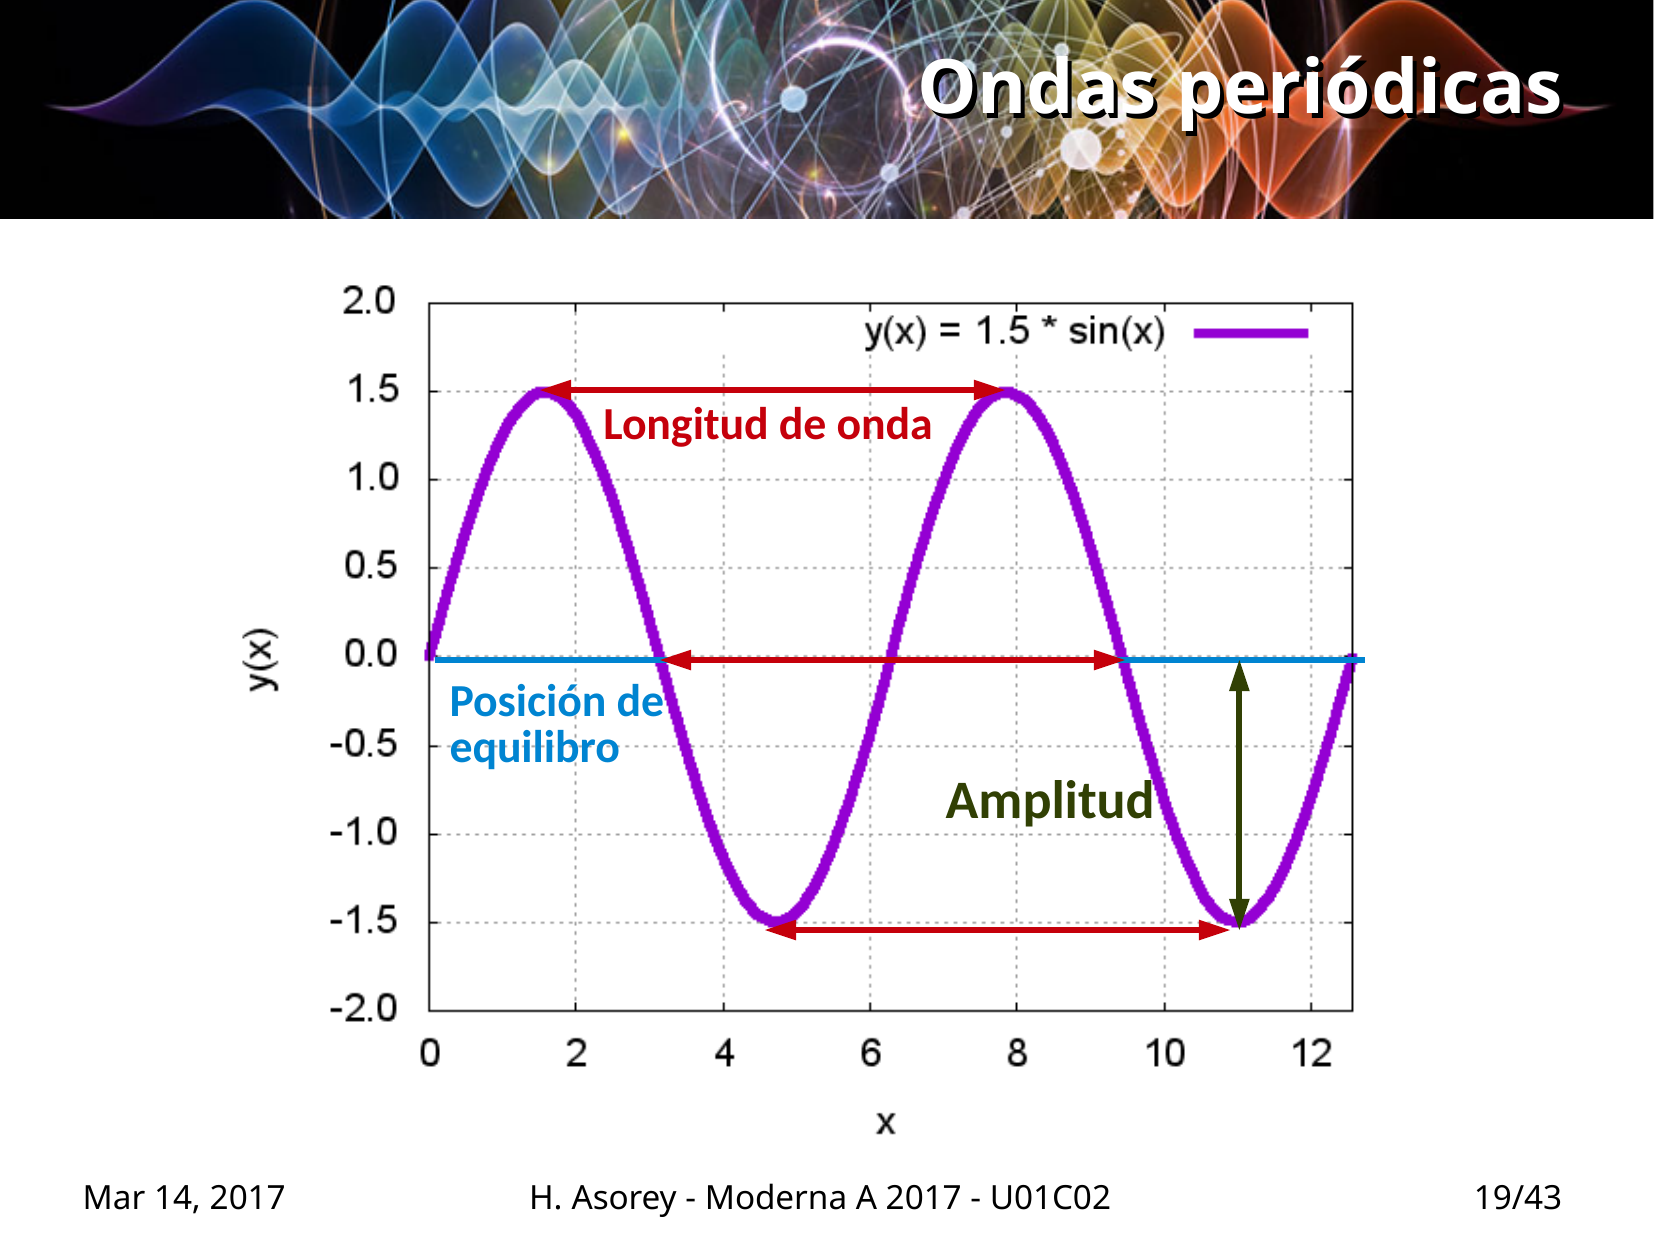

# Ondas periódicas
Longitud de onda
Posición de
equilibro
Amplitud
Mar 14, 2017
H. Asorey - Moderna A 2017 - U01C02
19